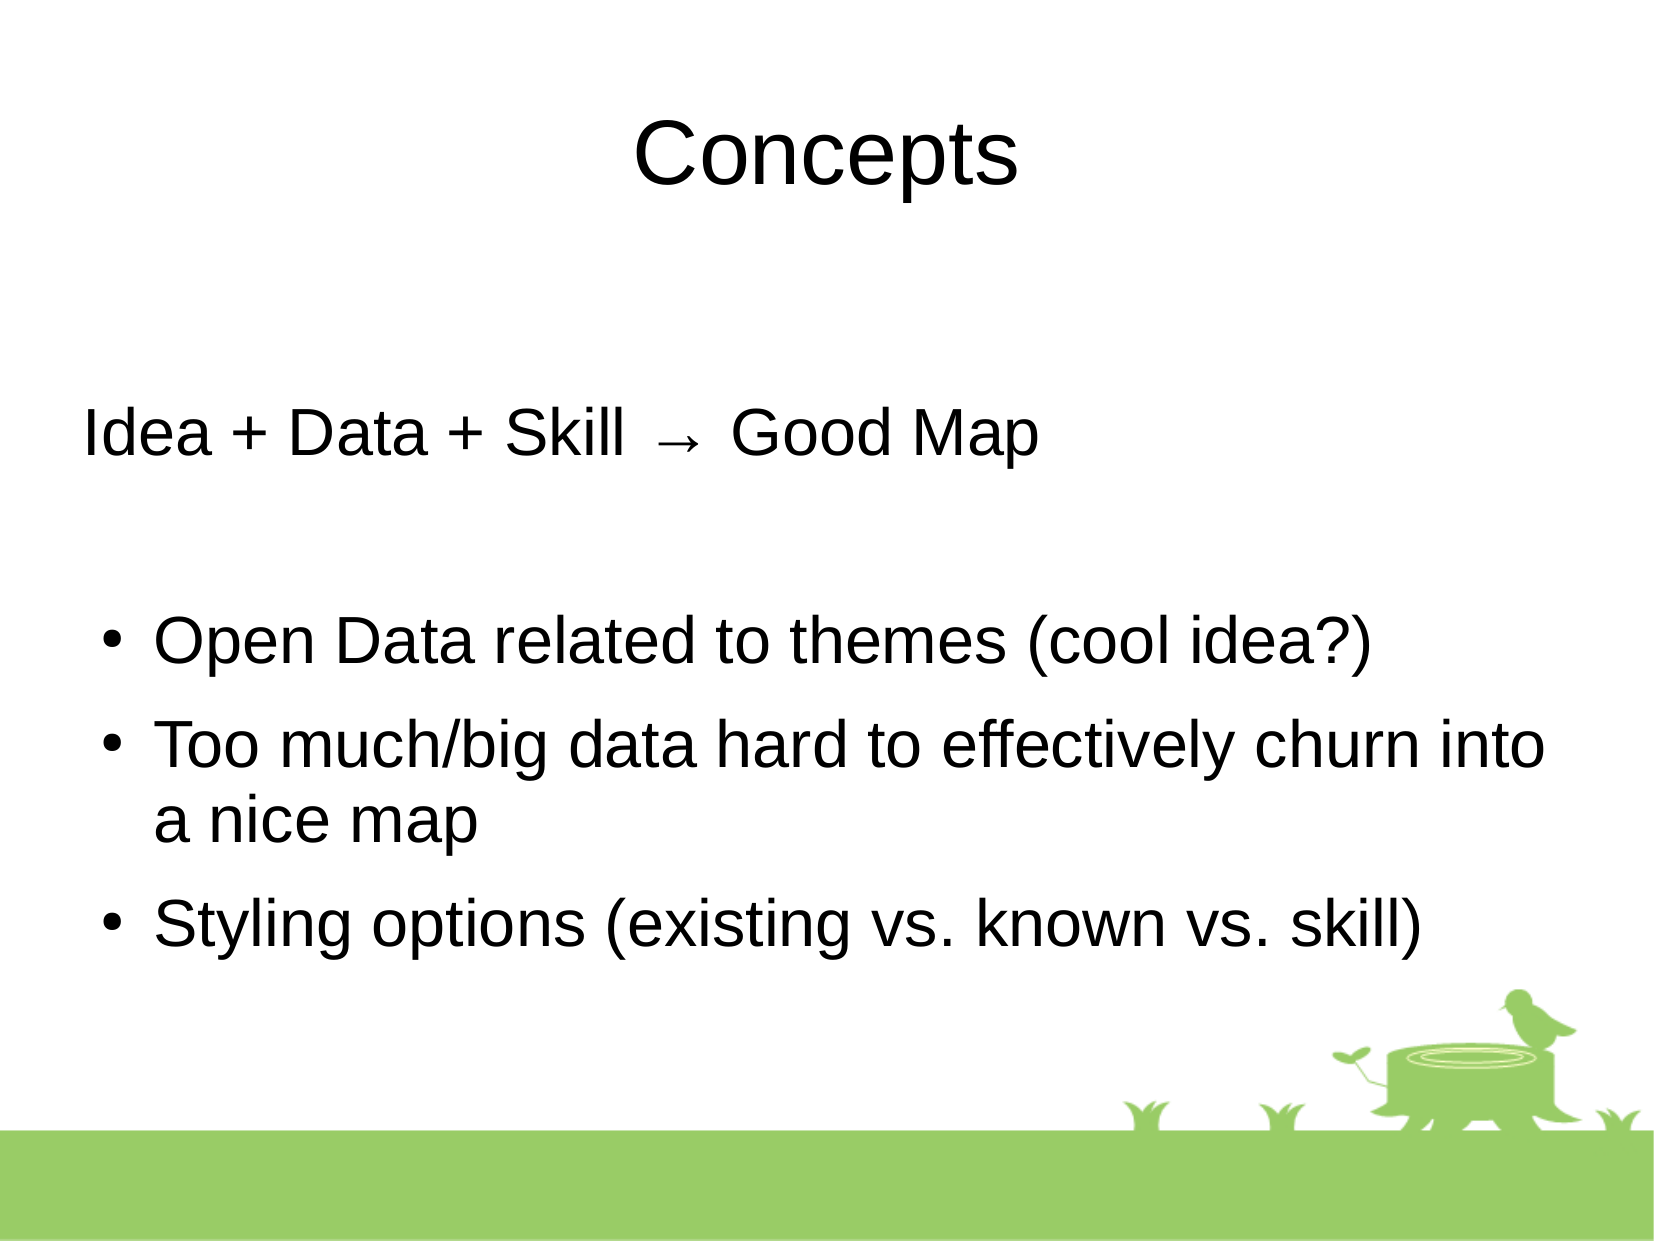

# Concepts
Idea + Data + Skill → Good Map
Open Data related to themes (cool idea?)
Too much/big data hard to effectively churn into a nice map
Styling options (existing vs. known vs. skill)